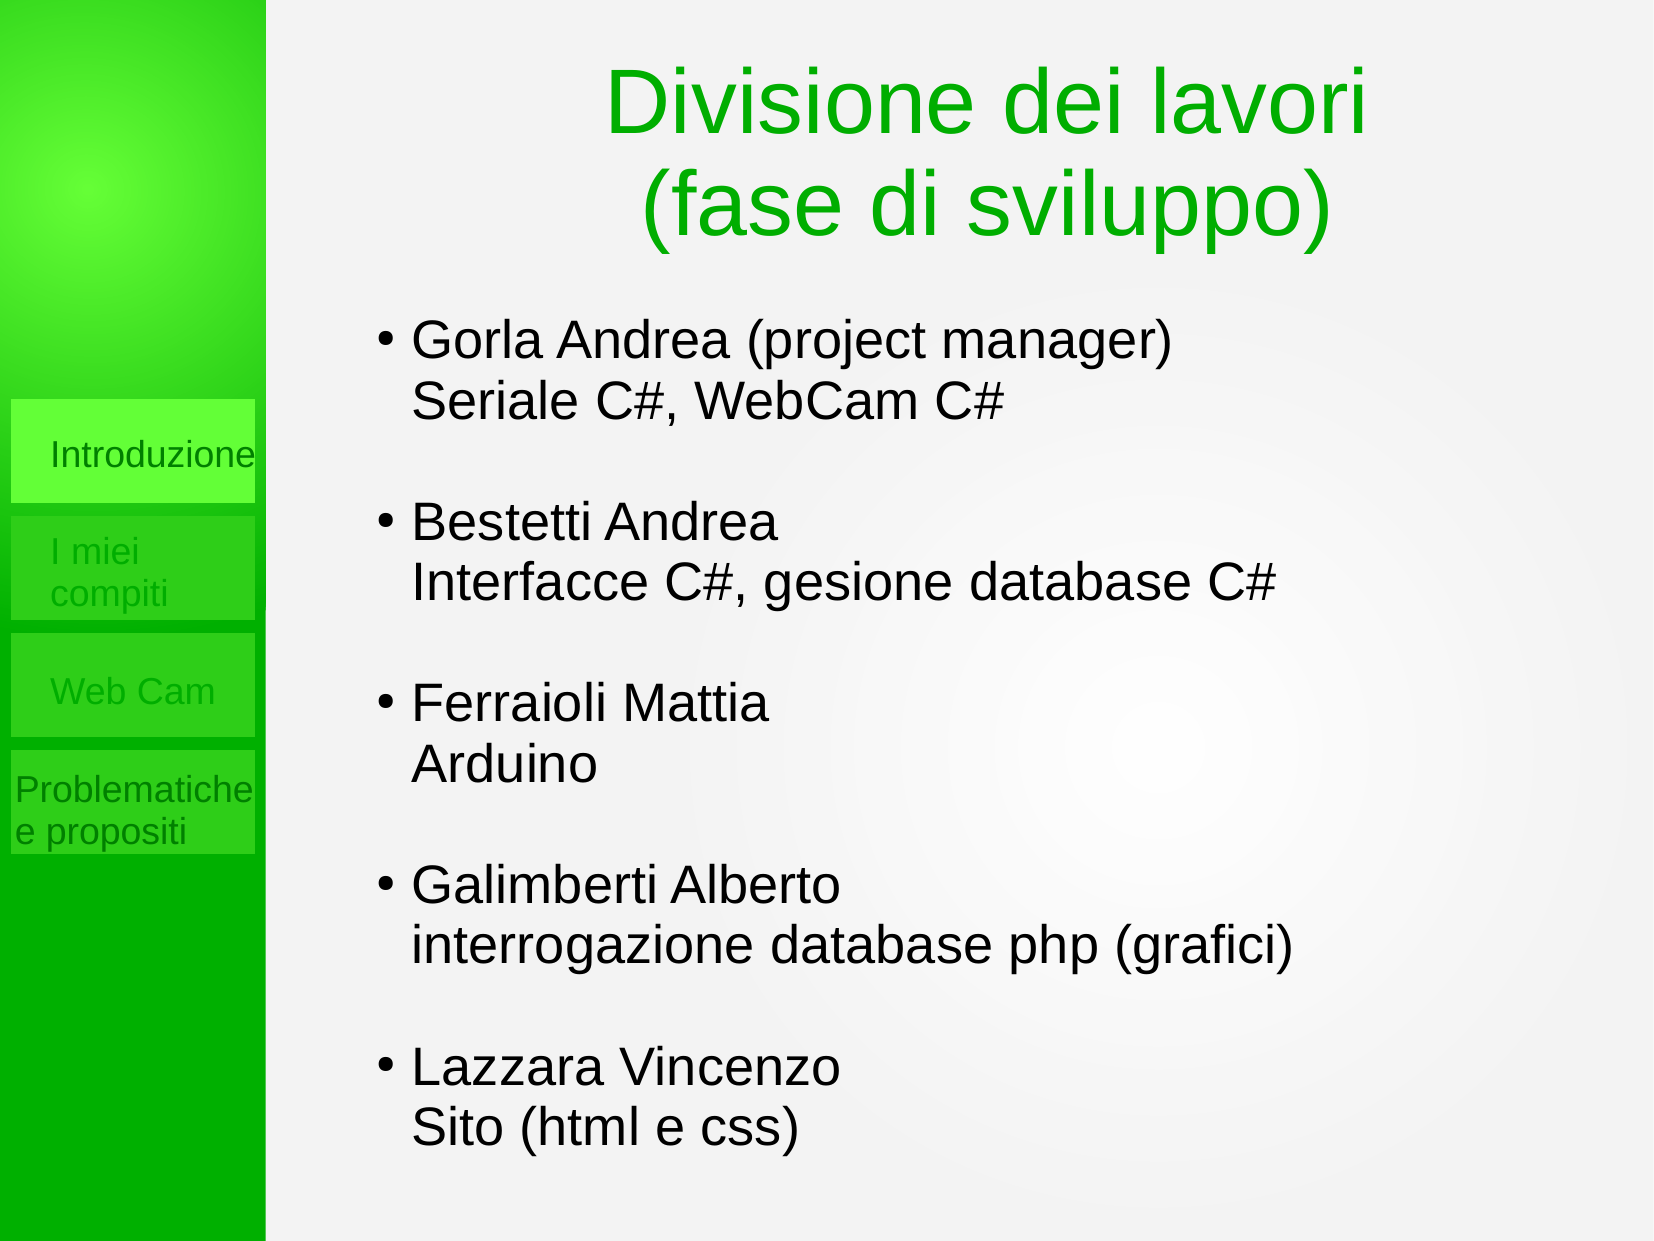

# Divisione dei lavori (fase di sviluppo)
Gorla Andrea (project manager)
Seriale C#, WebCam C#
Bestetti Andrea
Interfacce C#, gesione database C#
Ferraioli Mattia
Arduino
Galimberti Alberto
interrogazione database php (grafici)
Lazzara Vincenzo
Sito (html e css)
Introduzione
I miei compiti
Web Cam
Problematiche e propositi